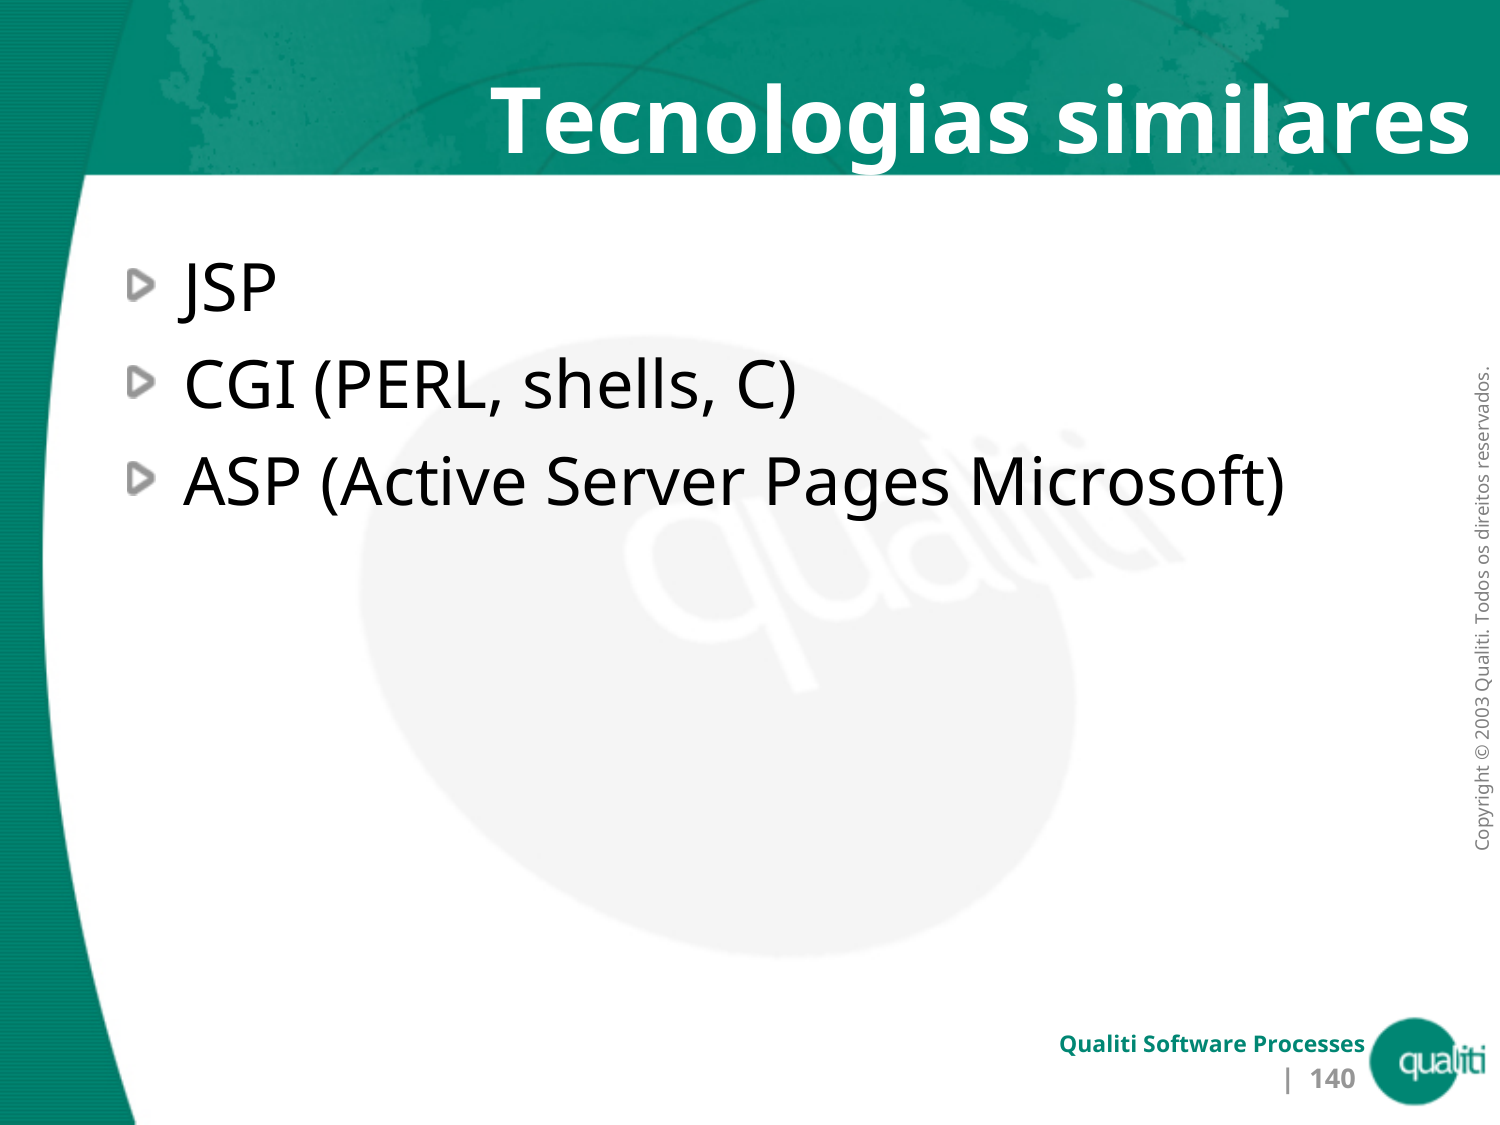

# Tecnologias similares
JSP
CGI (PERL, shells, C)‏
ASP (Active Server Pages Microsoft)‏